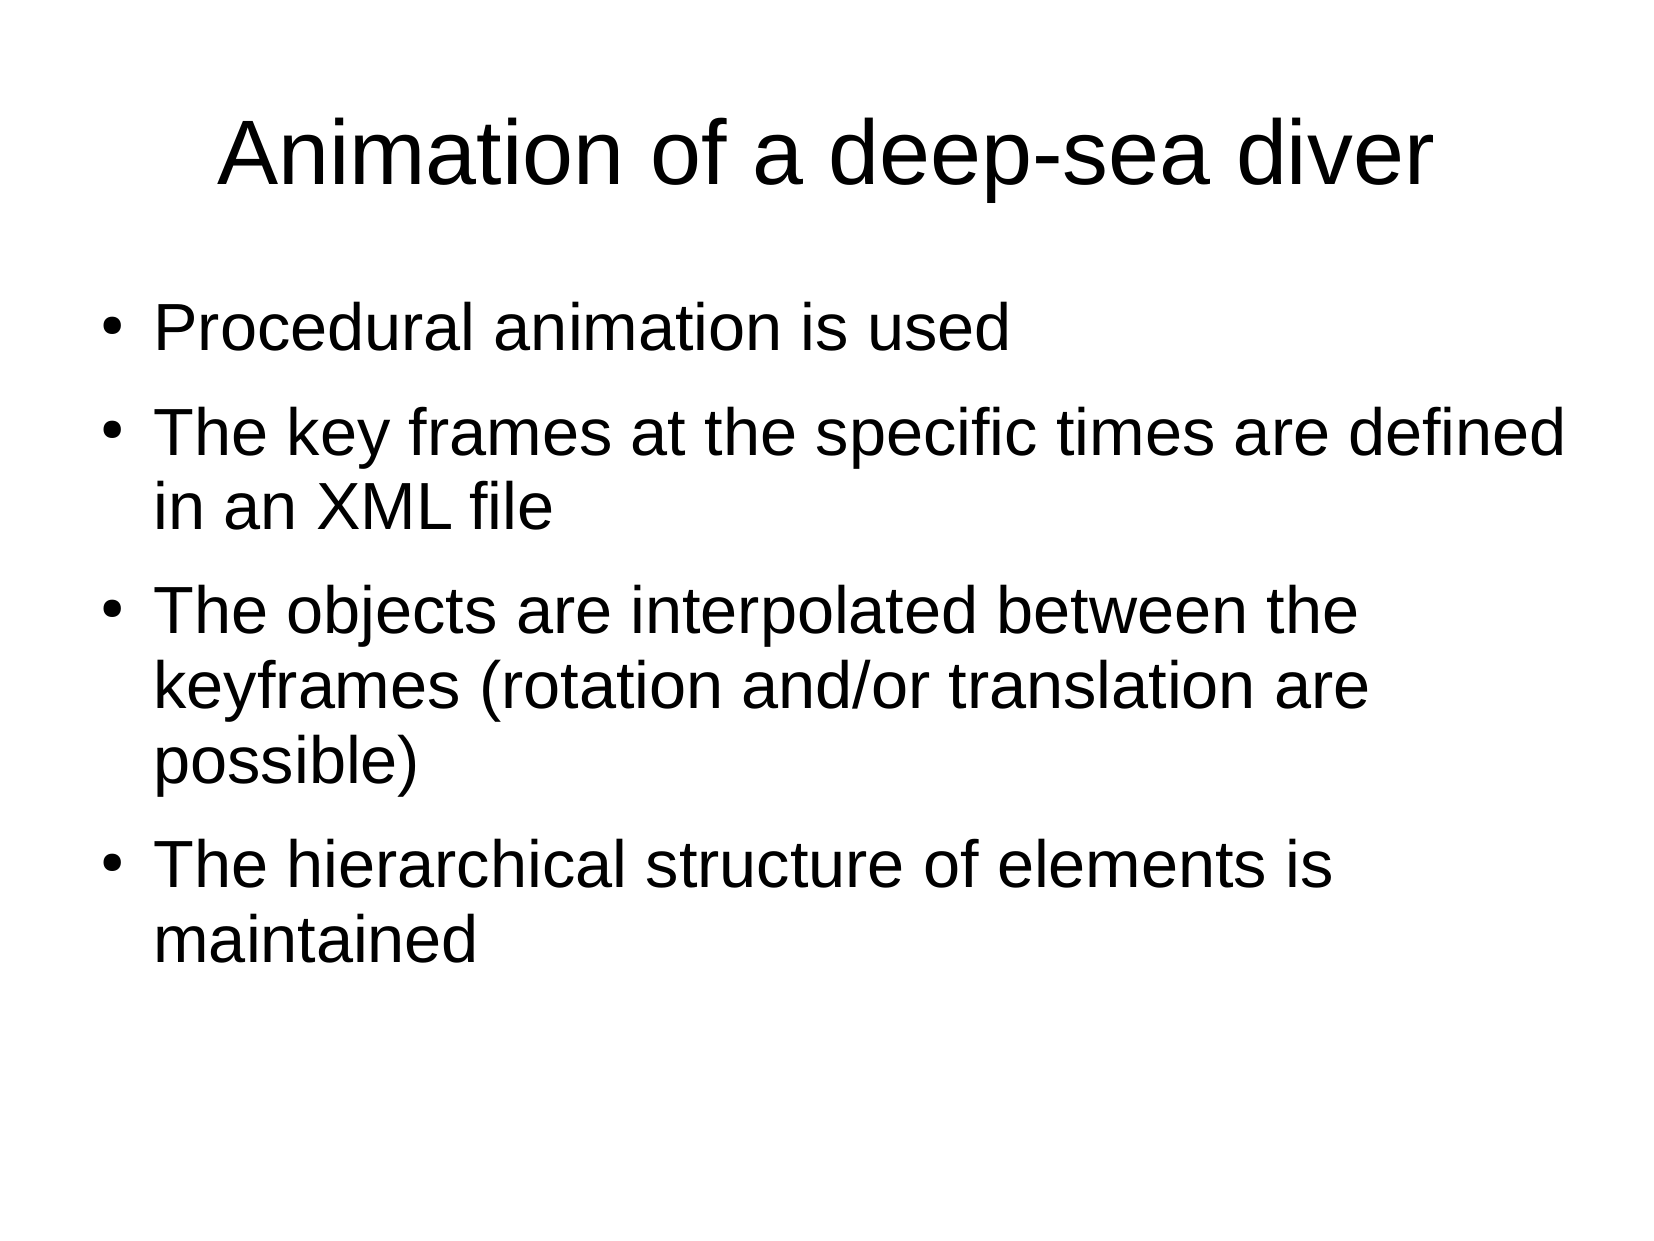

# Animation of a deep-sea diver
Procedural animation is used
The key frames at the specific times are defined in an XML file
The objects are interpolated between the keyframes (rotation and/or translation are possible)
The hierarchical structure of elements is maintained